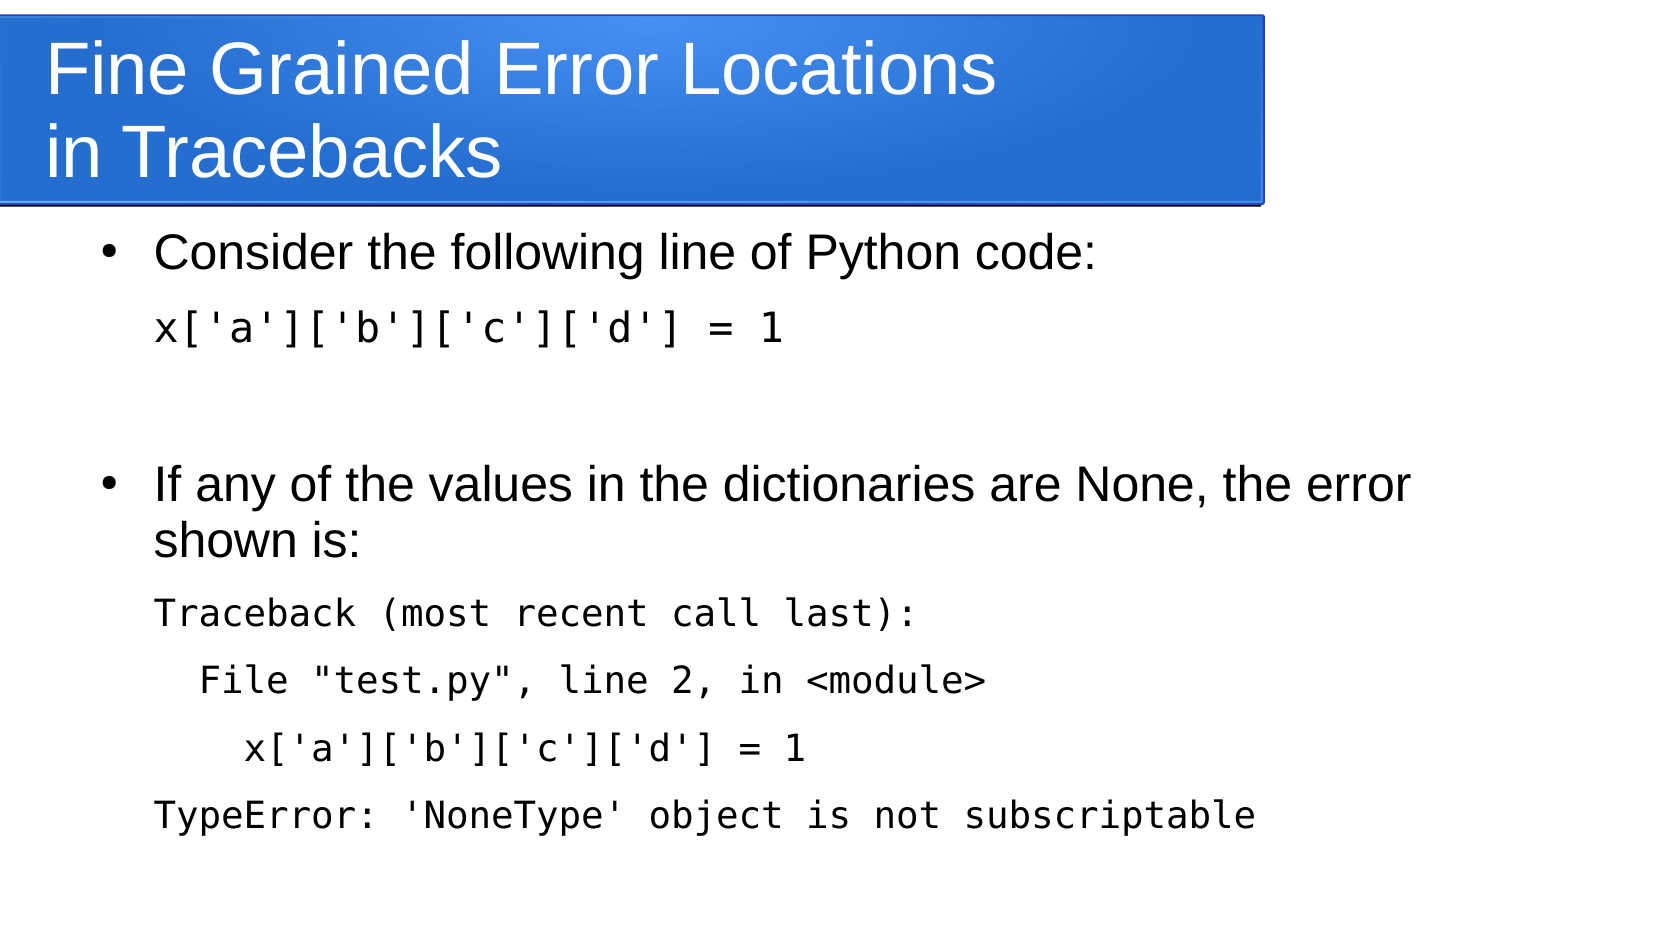

# Fine Grained Error Locations in Tracebacks
Consider the following line of Python code:
x['a']['b']['c']['d'] = 1
If any of the values in the dictionaries are None, the error shown is:
Traceback (most recent call last):
 File "test.py", line 2, in <module>
 x['a']['b']['c']['d'] = 1
TypeError: 'NoneType' object is not subscriptable